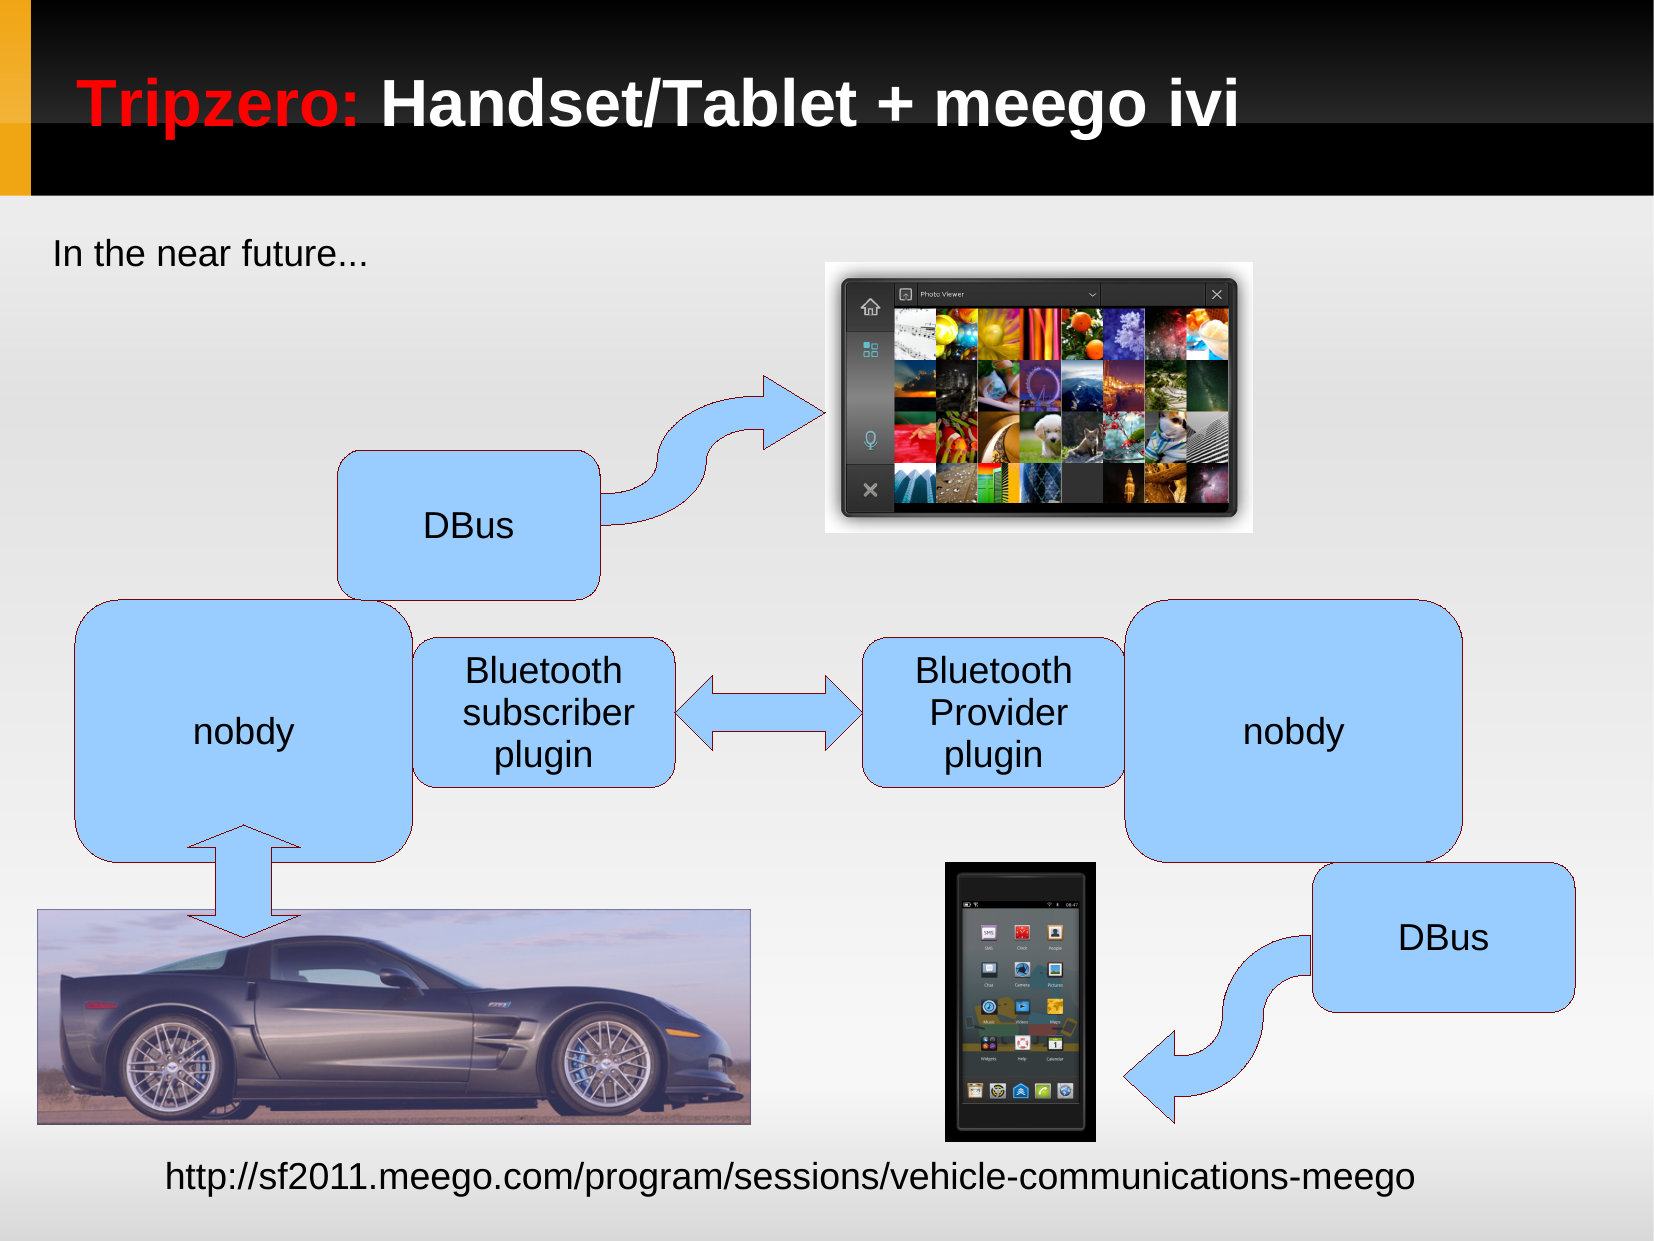

# Tripzero: Handset/Tablet + meego ivi
In the near future...
DBus
nobdy
nobdy
Bluetooth
 subscriber
plugin
Bluetooth
 Provider
plugin
DBus
http://sf2011.meego.com/program/sessions/vehicle-communications-meego